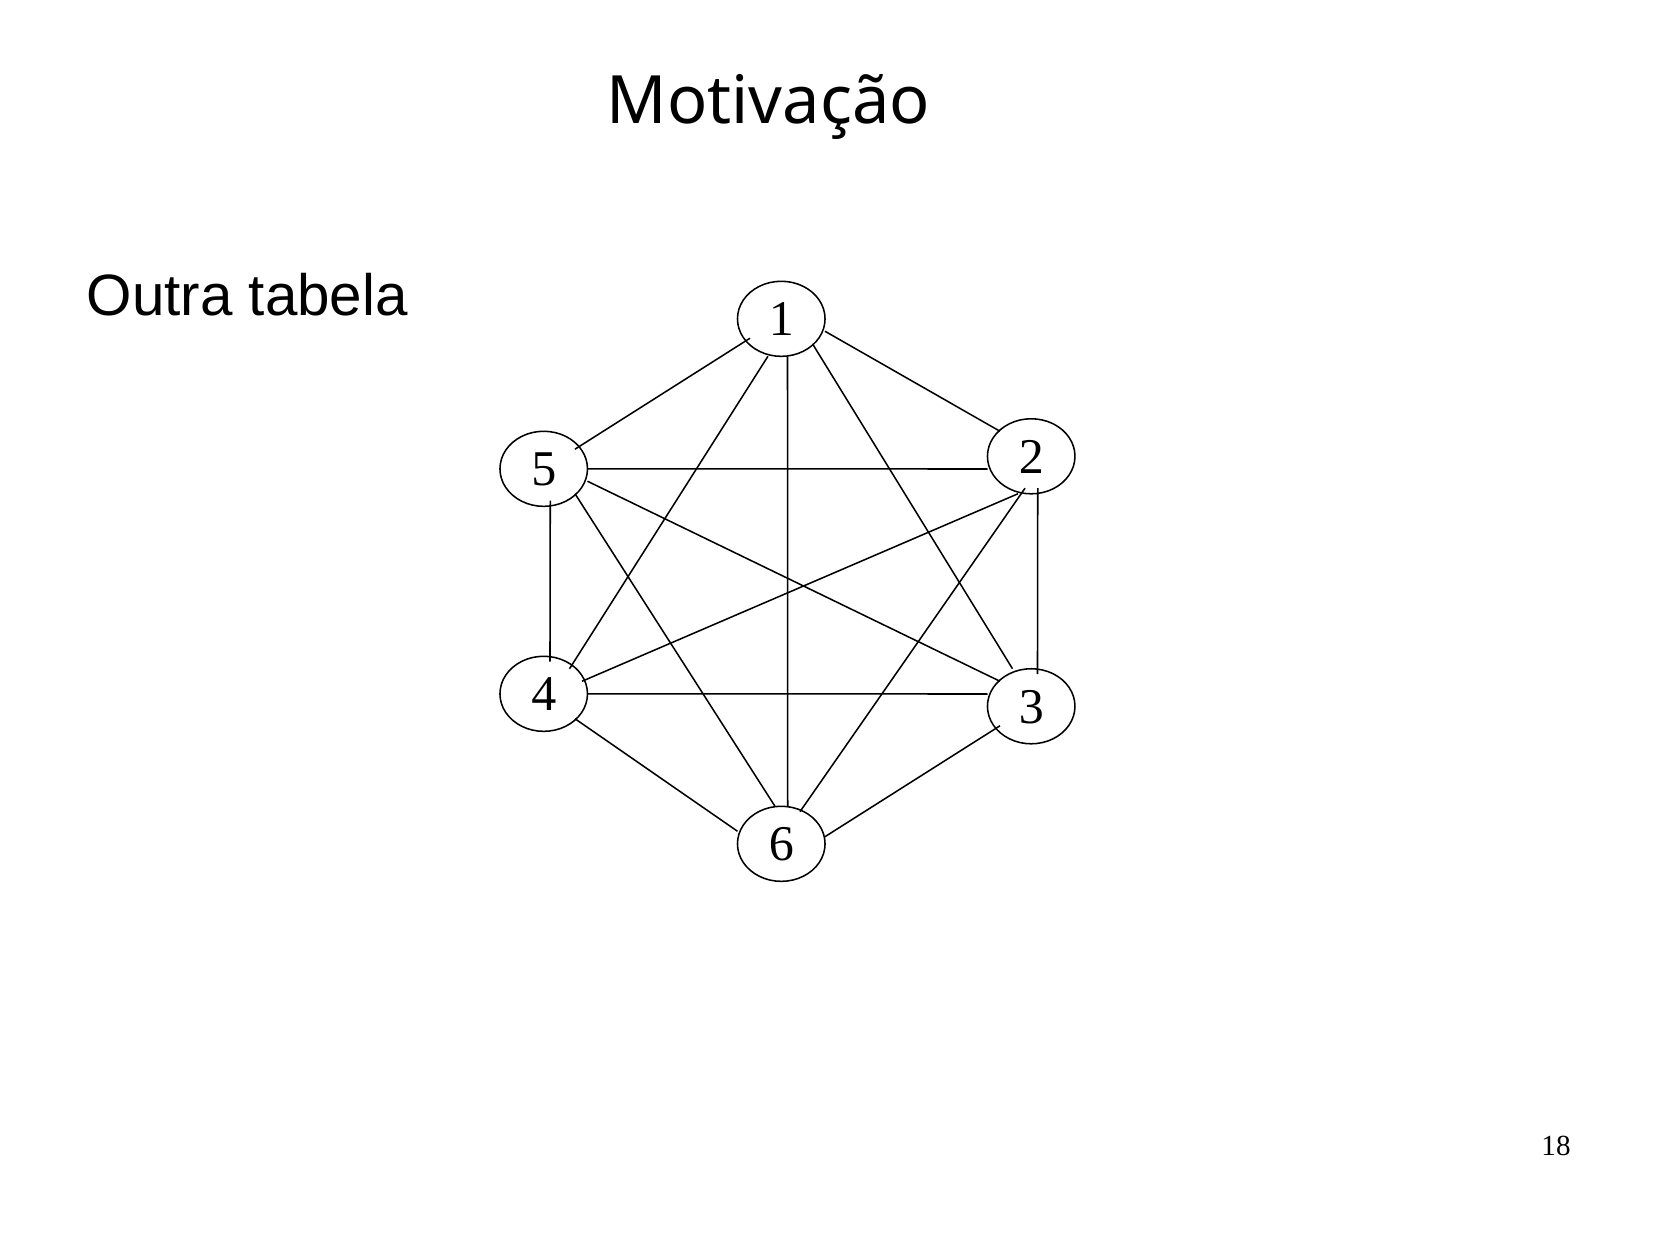

Motivação
Outra tabela
1
2
5
4
3
6
18